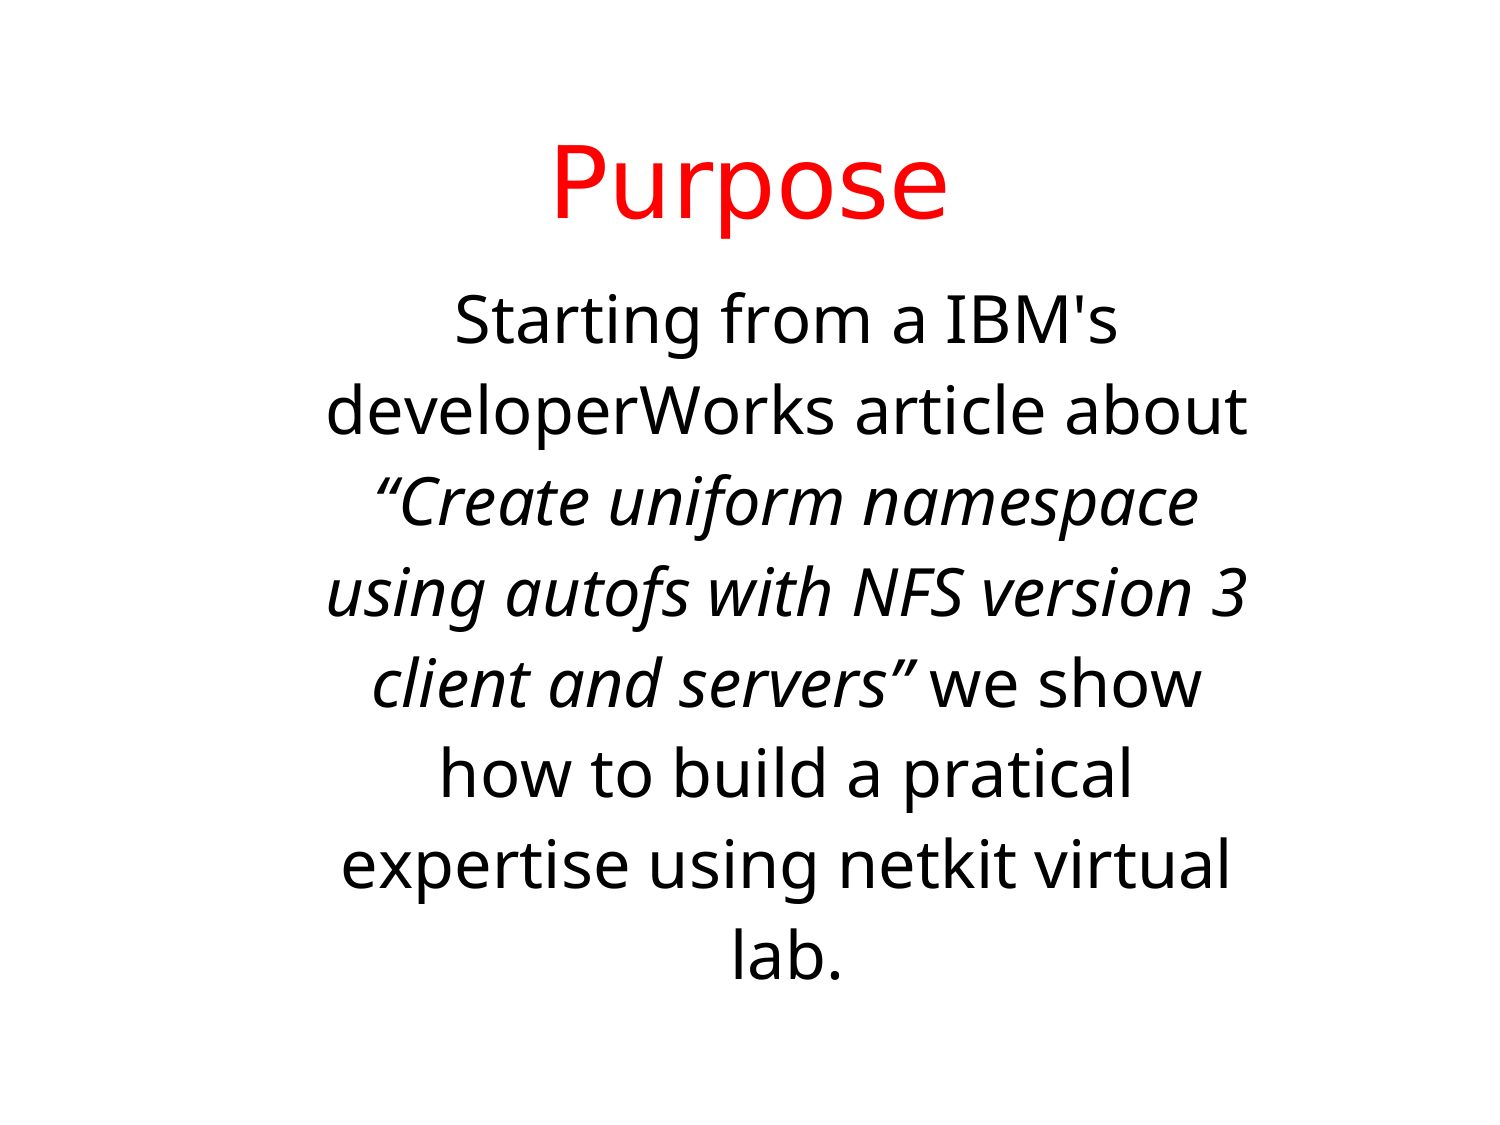

# Purpose
Starting from a IBM's developerWorks article about “Create uniform namespace using autofs with NFS version 3 client and servers” we show how to build a pratical expertise using netkit virtual lab.